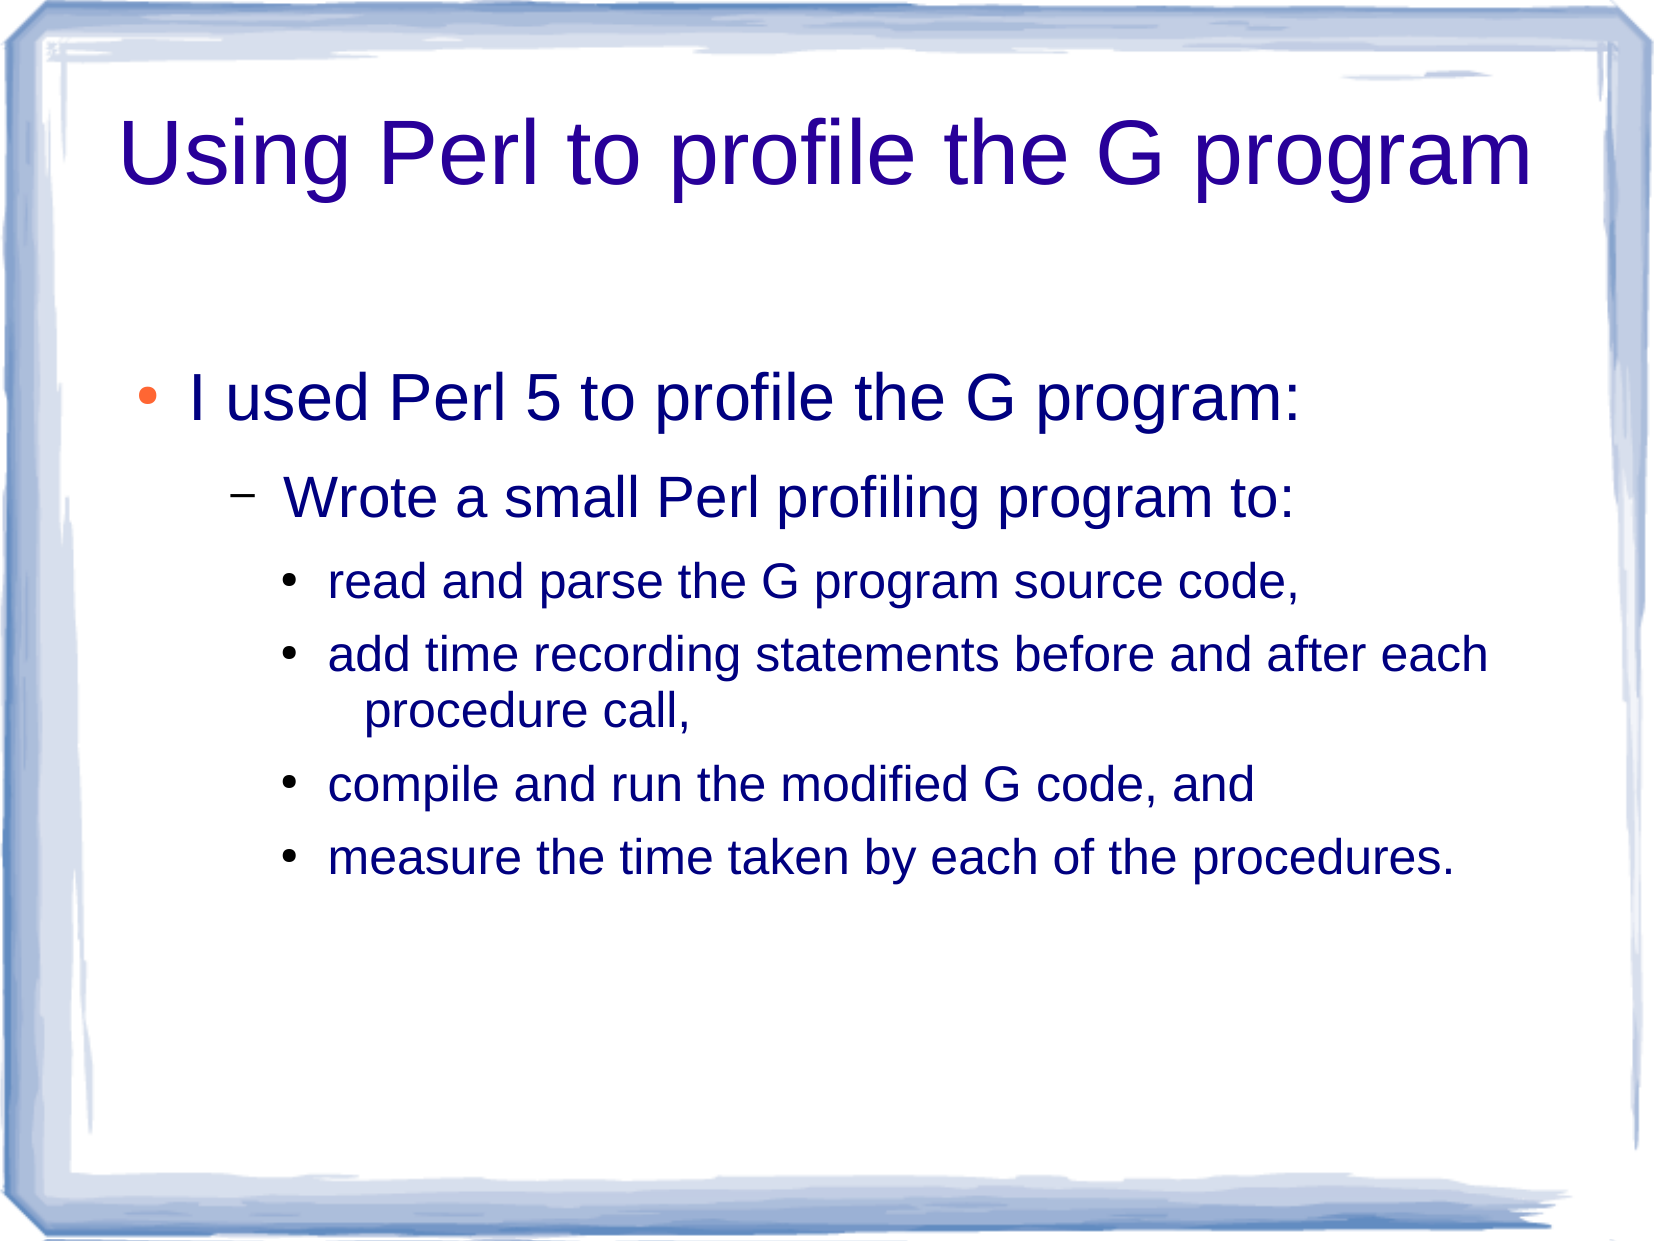

# Using Perl to profile the G program
I used Perl 5 to profile the G program:
Wrote a small Perl profiling program to:
read and parse the G program source code,
add time recording statements before and after each procedure call,
compile and run the modified G code, and
measure the time taken by each of the procedures.